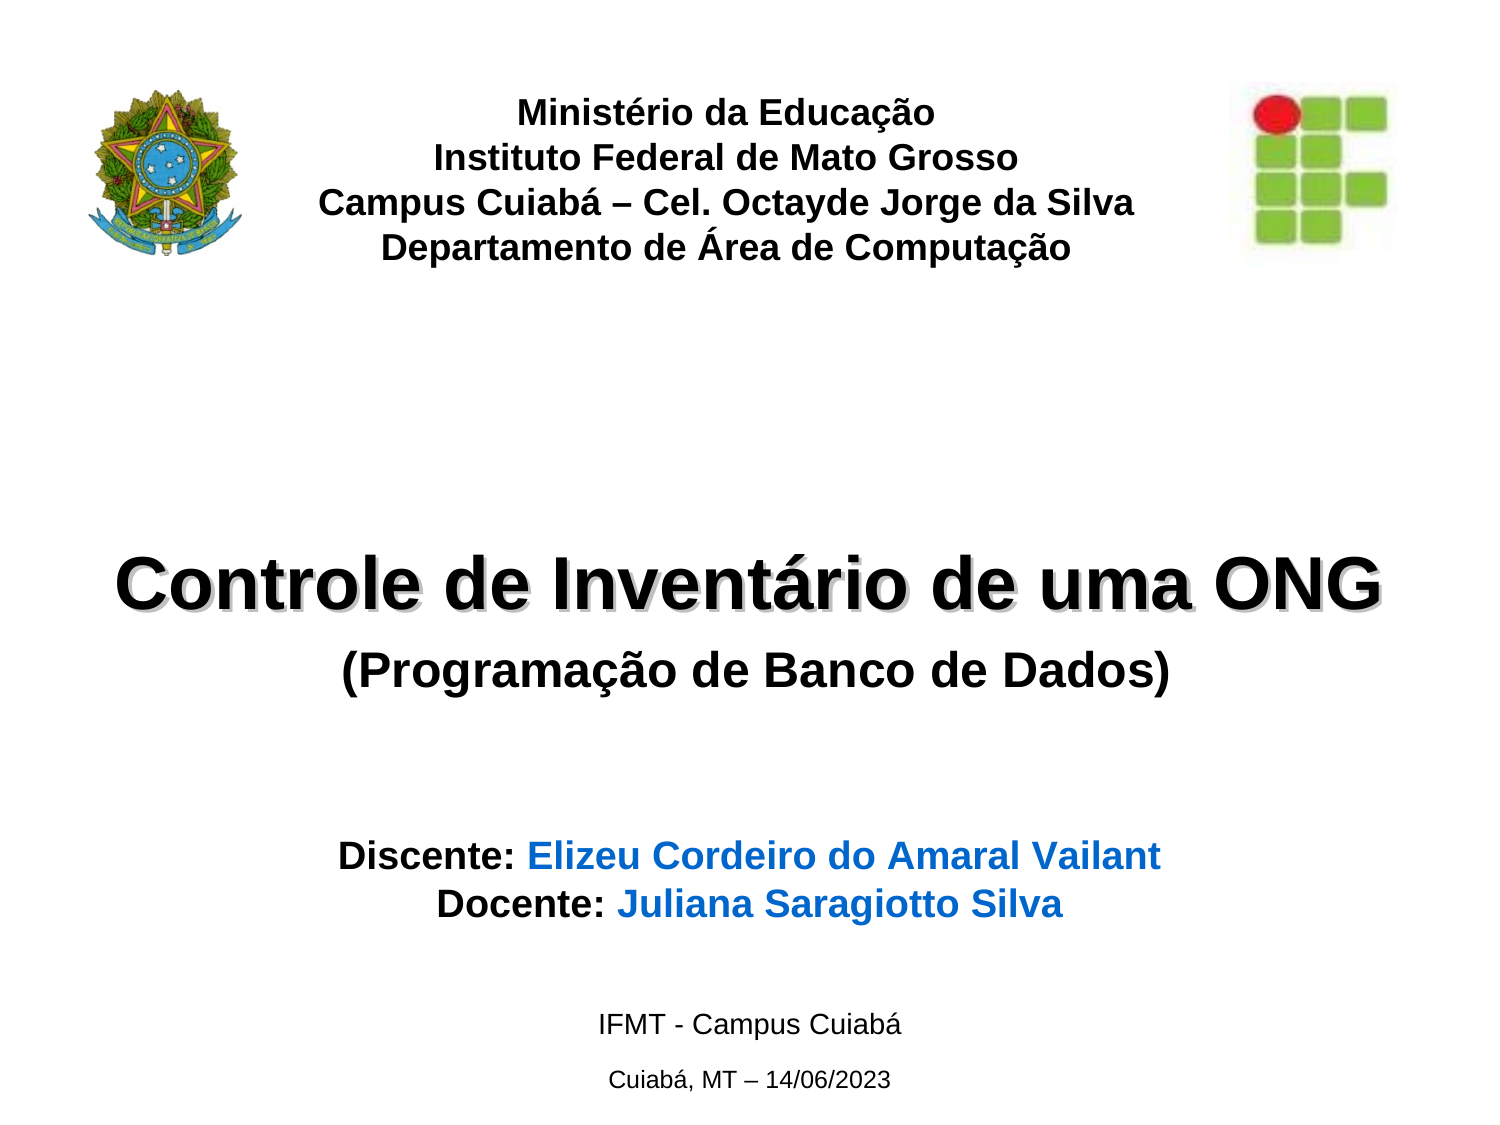

Ministério da Educação
Instituto Federal de Mato Grosso
Campus Cuiabá – Cel. Octayde Jorge da Silva
Departamento de Área de Computação
# Controle de Inventário de uma ONG
 (Programação de Banco de Dados)
Discente: Elizeu Cordeiro do Amaral Vailant
Docente: Juliana Saragiotto Silva
IFMT - Campus Cuiabá
Cuiabá, MT – 14/06/2023